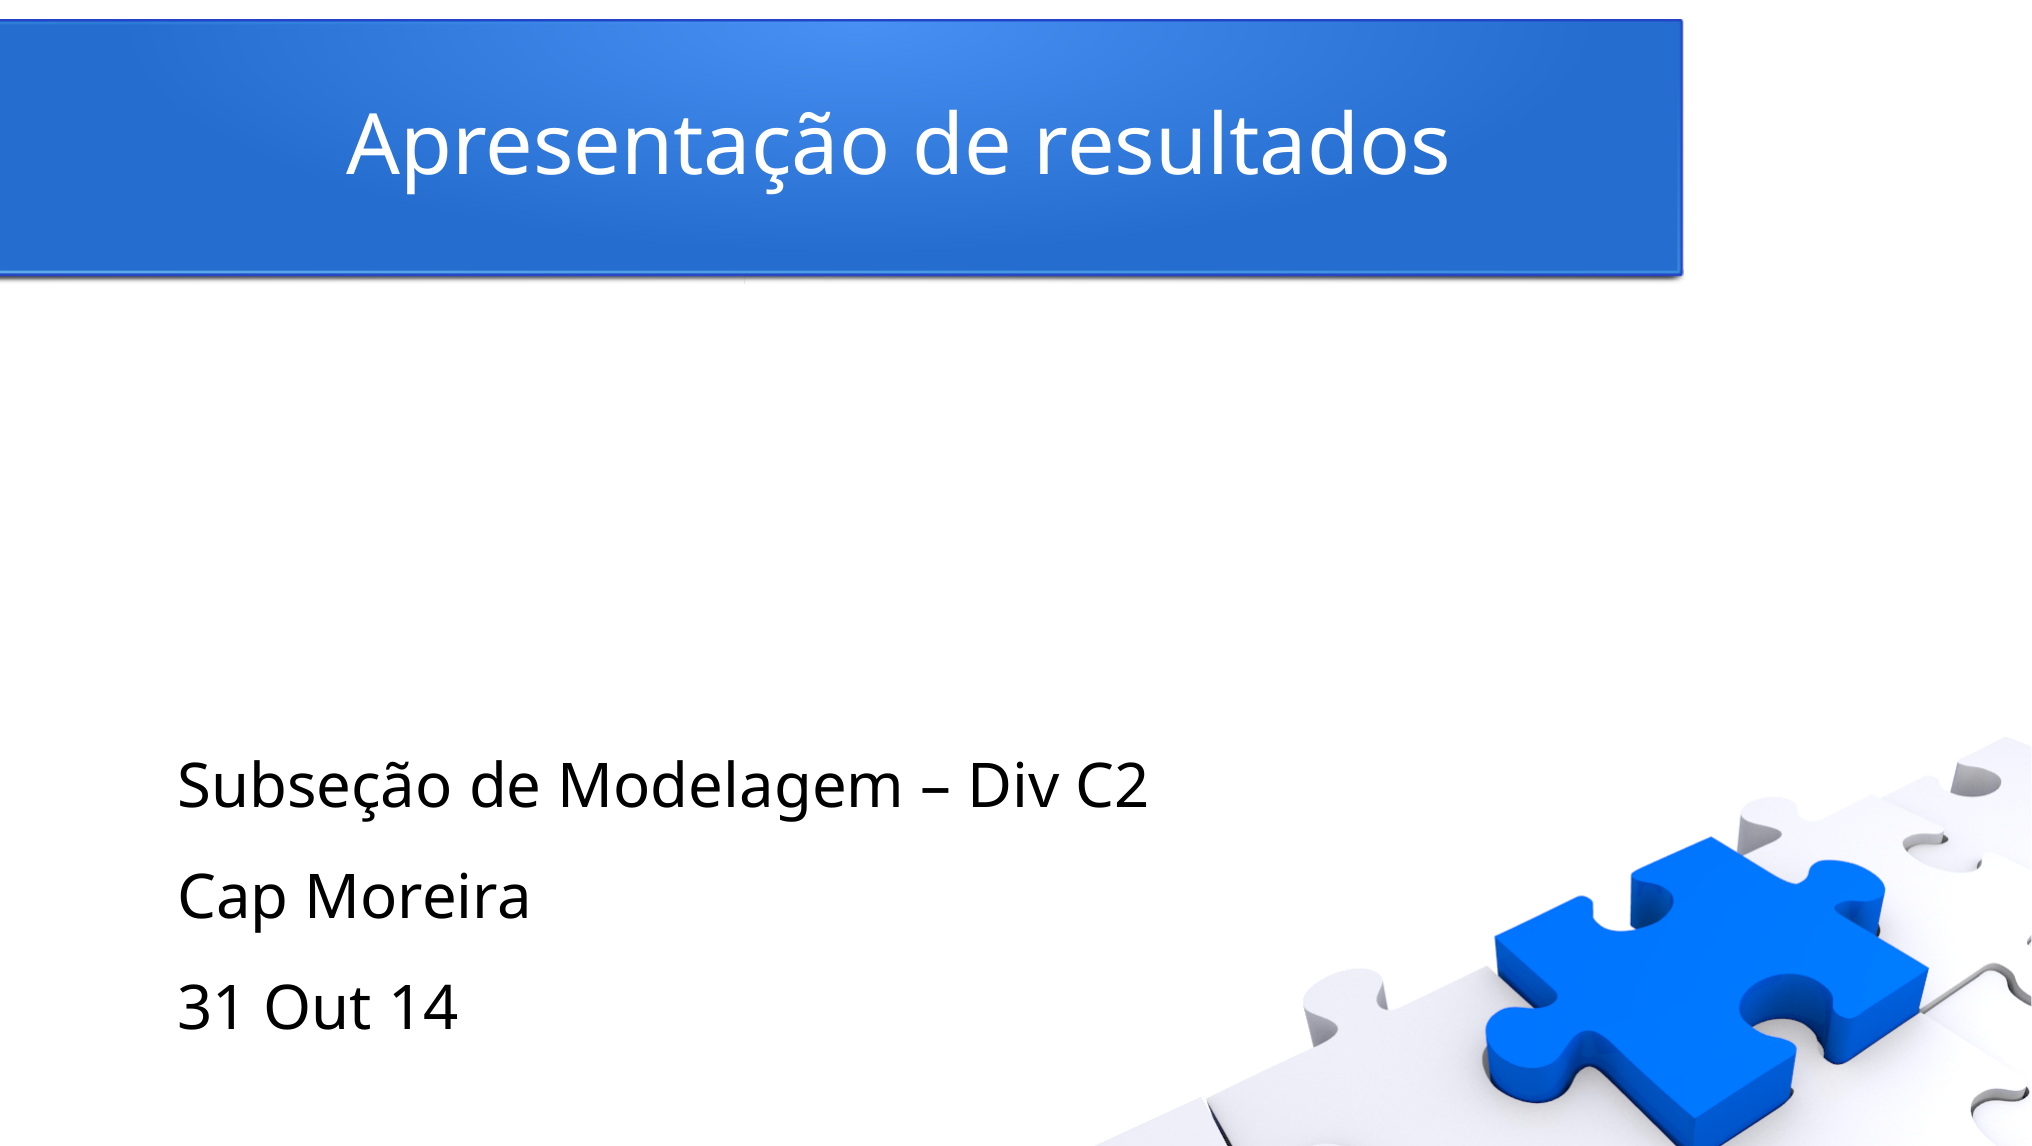

Apresentação de resultados
# Clean & simple
Subseção de Modelagem – Div C2
Cap Moreira
31 Out 14